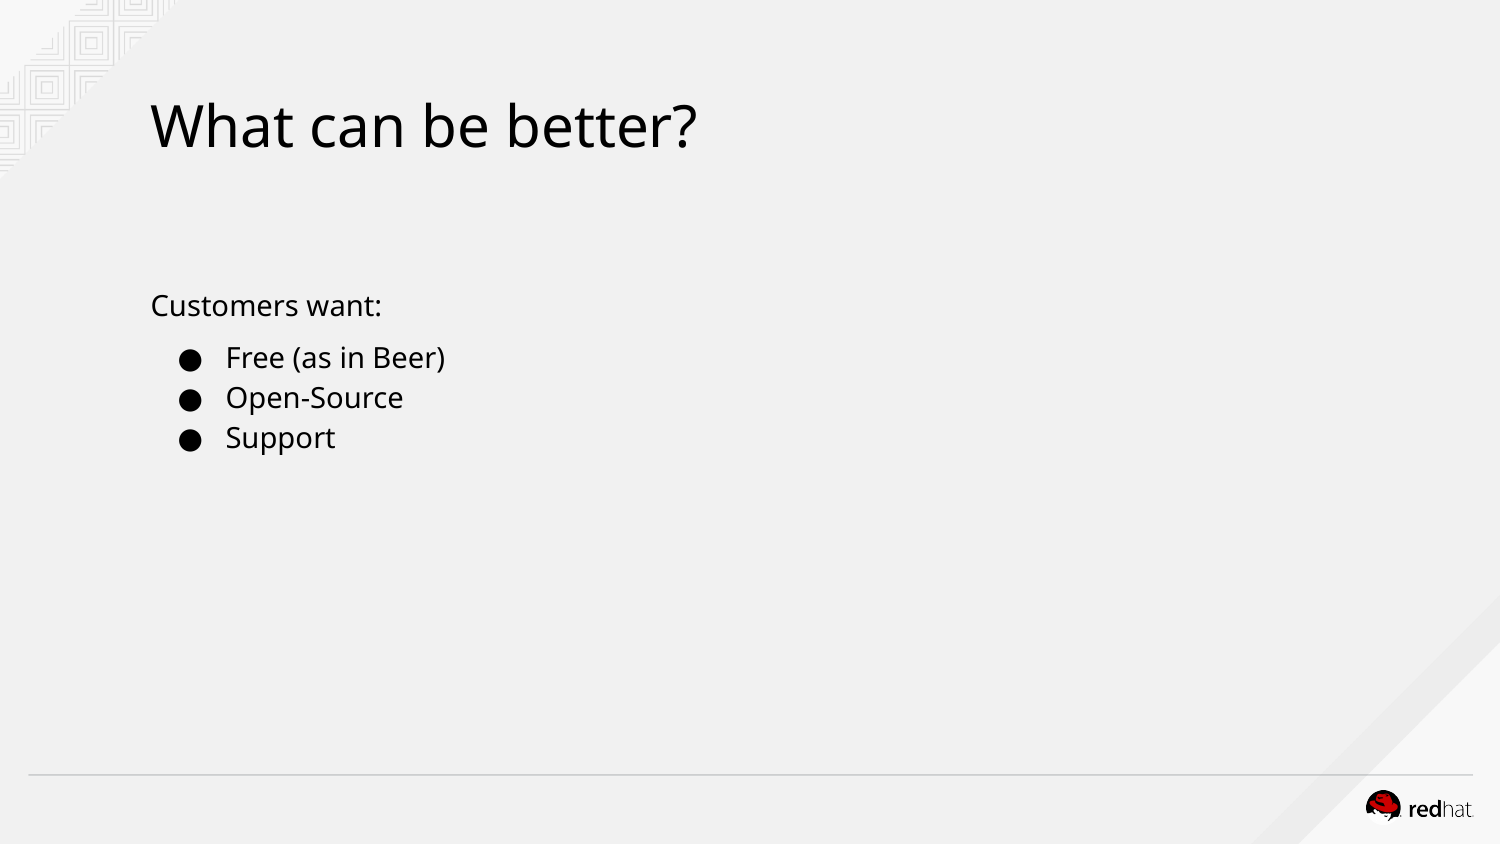

# What can be better?
Customers want:
Free (as in Beer)
Open-Source
Support